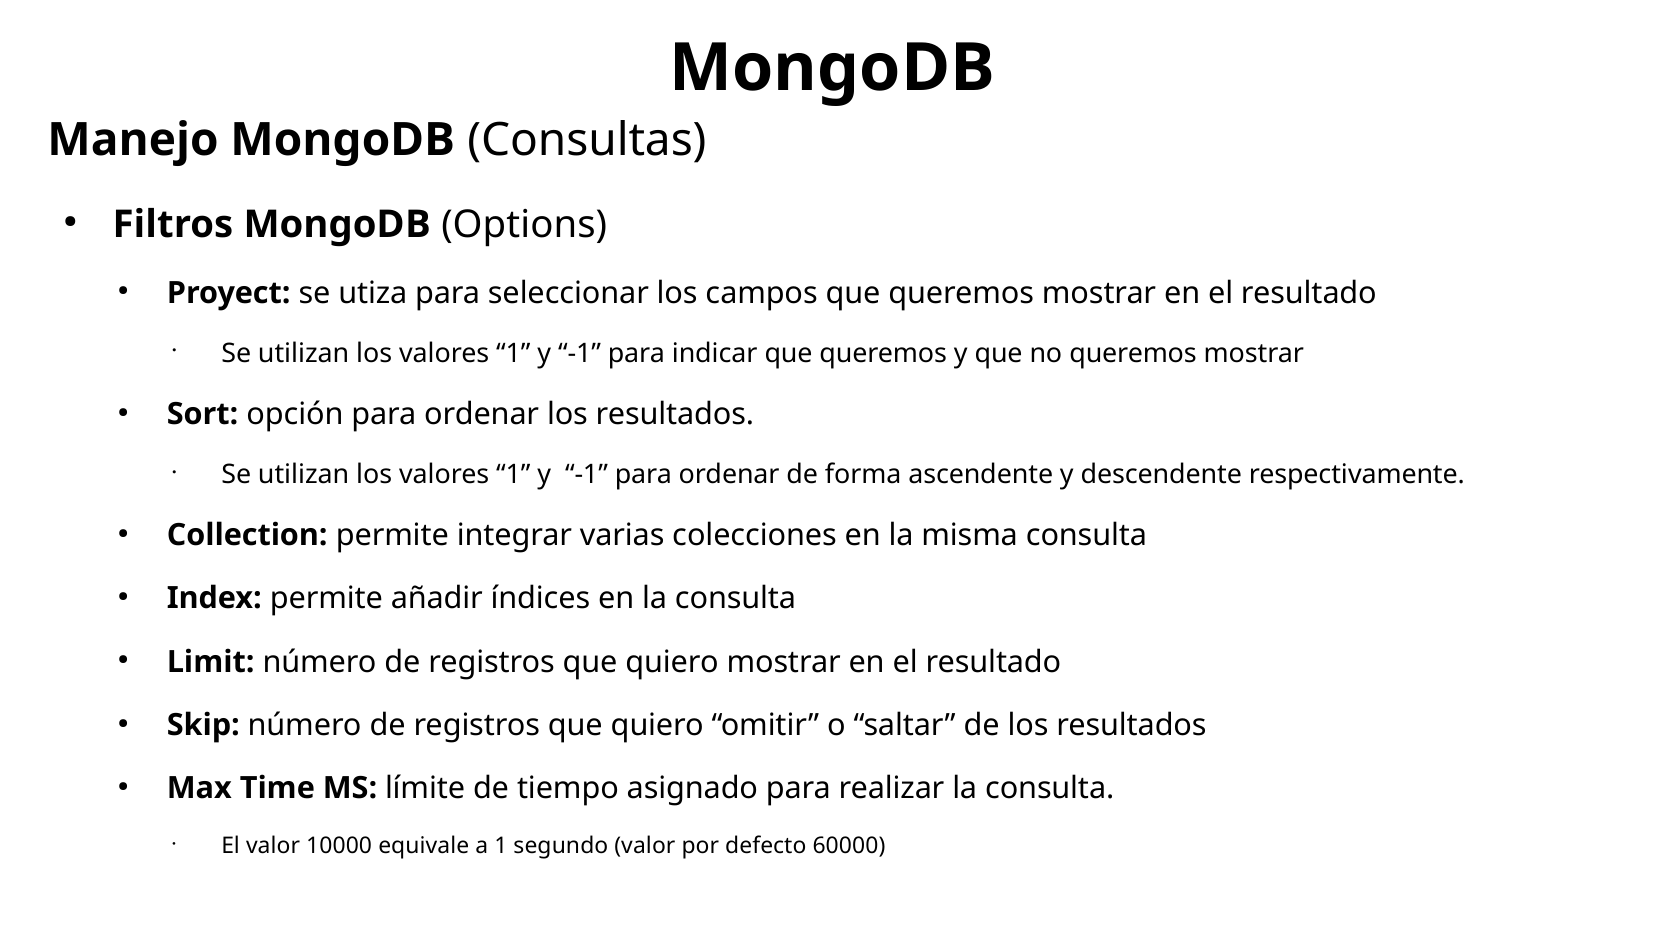

# MongoDB
Manejo MongoDB (Consultas)
Filtros MongoDB (Options)
Proyect: se utiza para seleccionar los campos que queremos mostrar en el resultado
Se utilizan los valores “1” y “-1” para indicar que queremos y que no queremos mostrar
Sort: opción para ordenar los resultados.
Se utilizan los valores “1” y “-1” para ordenar de forma ascendente y descendente respectivamente.
Collection: permite integrar varias colecciones en la misma consulta
Index: permite añadir índices en la consulta
Limit: número de registros que quiero mostrar en el resultado
Skip: número de registros que quiero “omitir” o “saltar” de los resultados
Max Time MS: límite de tiempo asignado para realizar la consulta.
El valor 10000 equivale a 1 segundo (valor por defecto 60000)